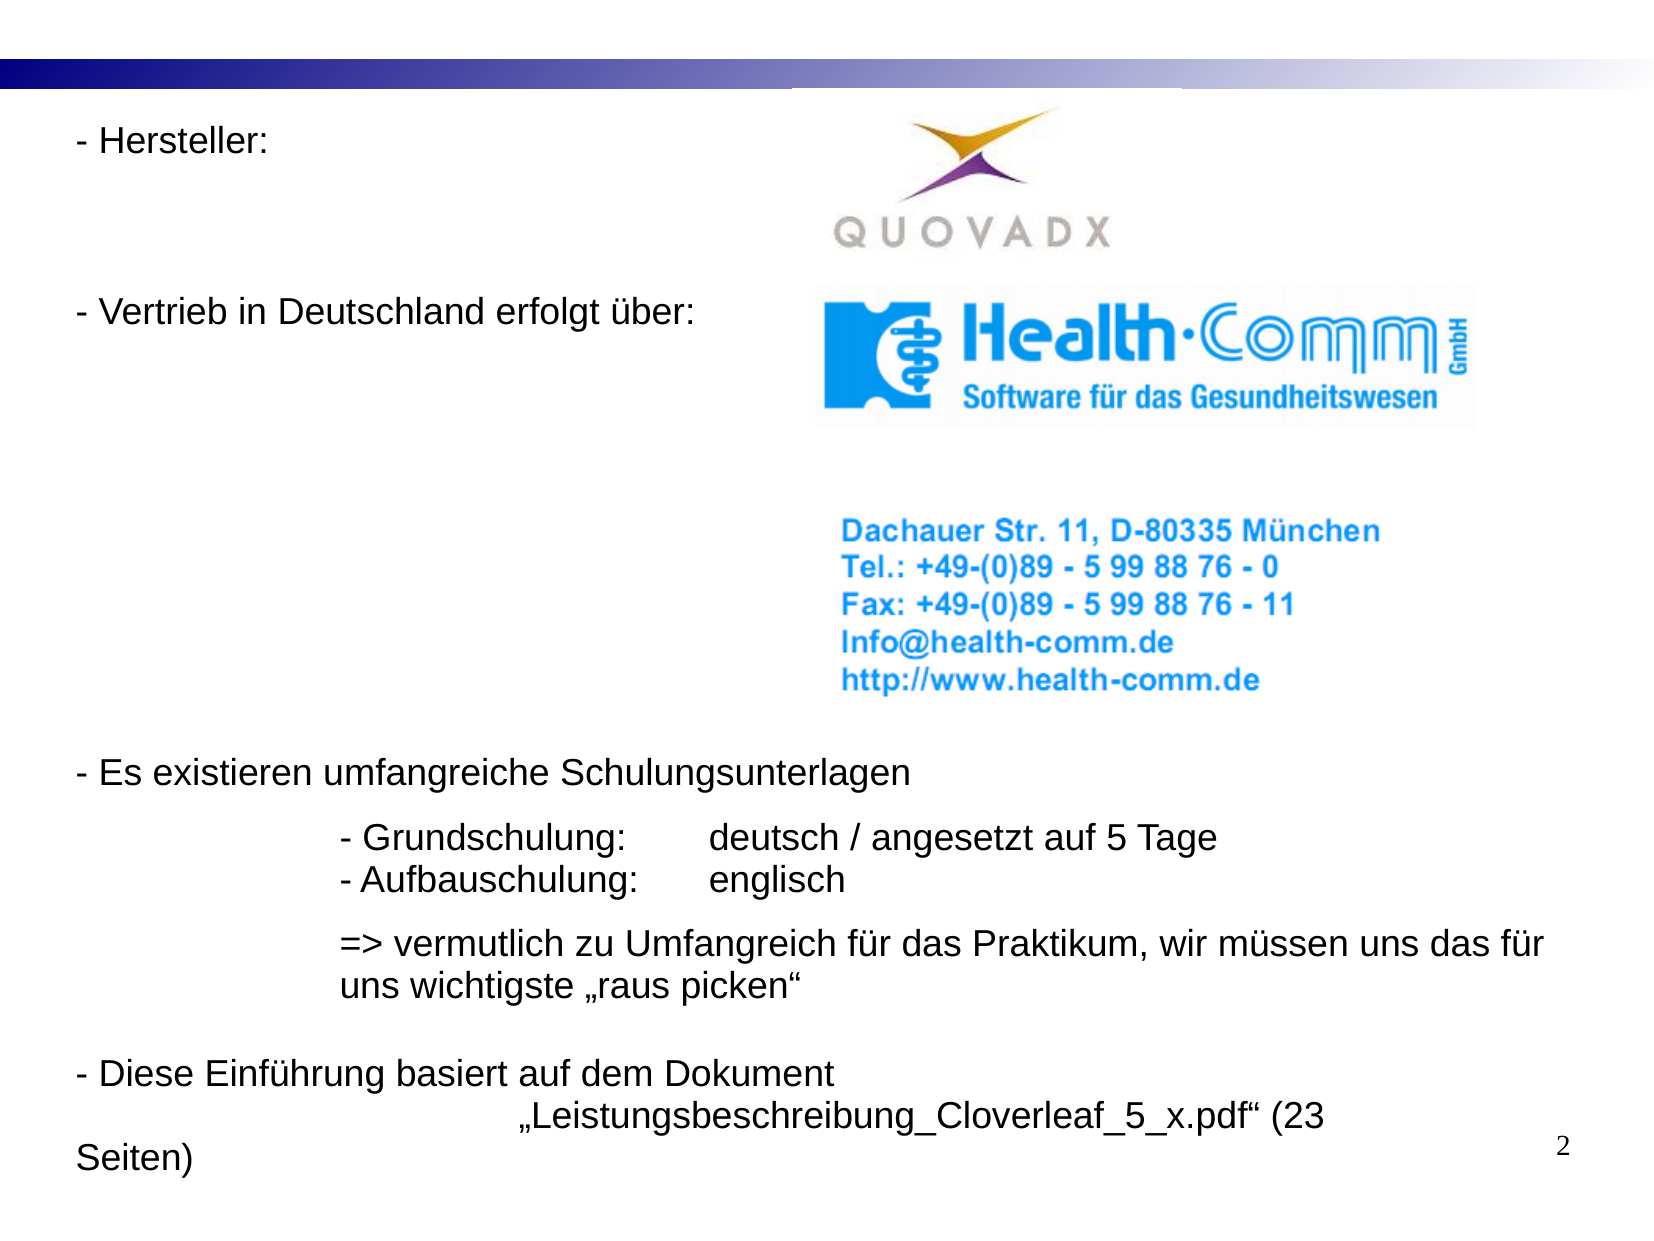

- Hersteller:
- Vertrieb in Deutschland erfolgt über:
- Es existieren umfangreiche Schulungsunterlagen
- Grundschulung: 	deutsch / angesetzt auf 5 Tage
- Aufbauschulung: 	englisch
=> vermutlich zu Umfangreich für das Praktikum, wir müssen uns das für uns wichtigste „raus picken“
- Diese Einführung basiert auf dem Dokument
						„Leistungsbeschreibung_Cloverleaf_5_x.pdf“ (23 Seiten)
2